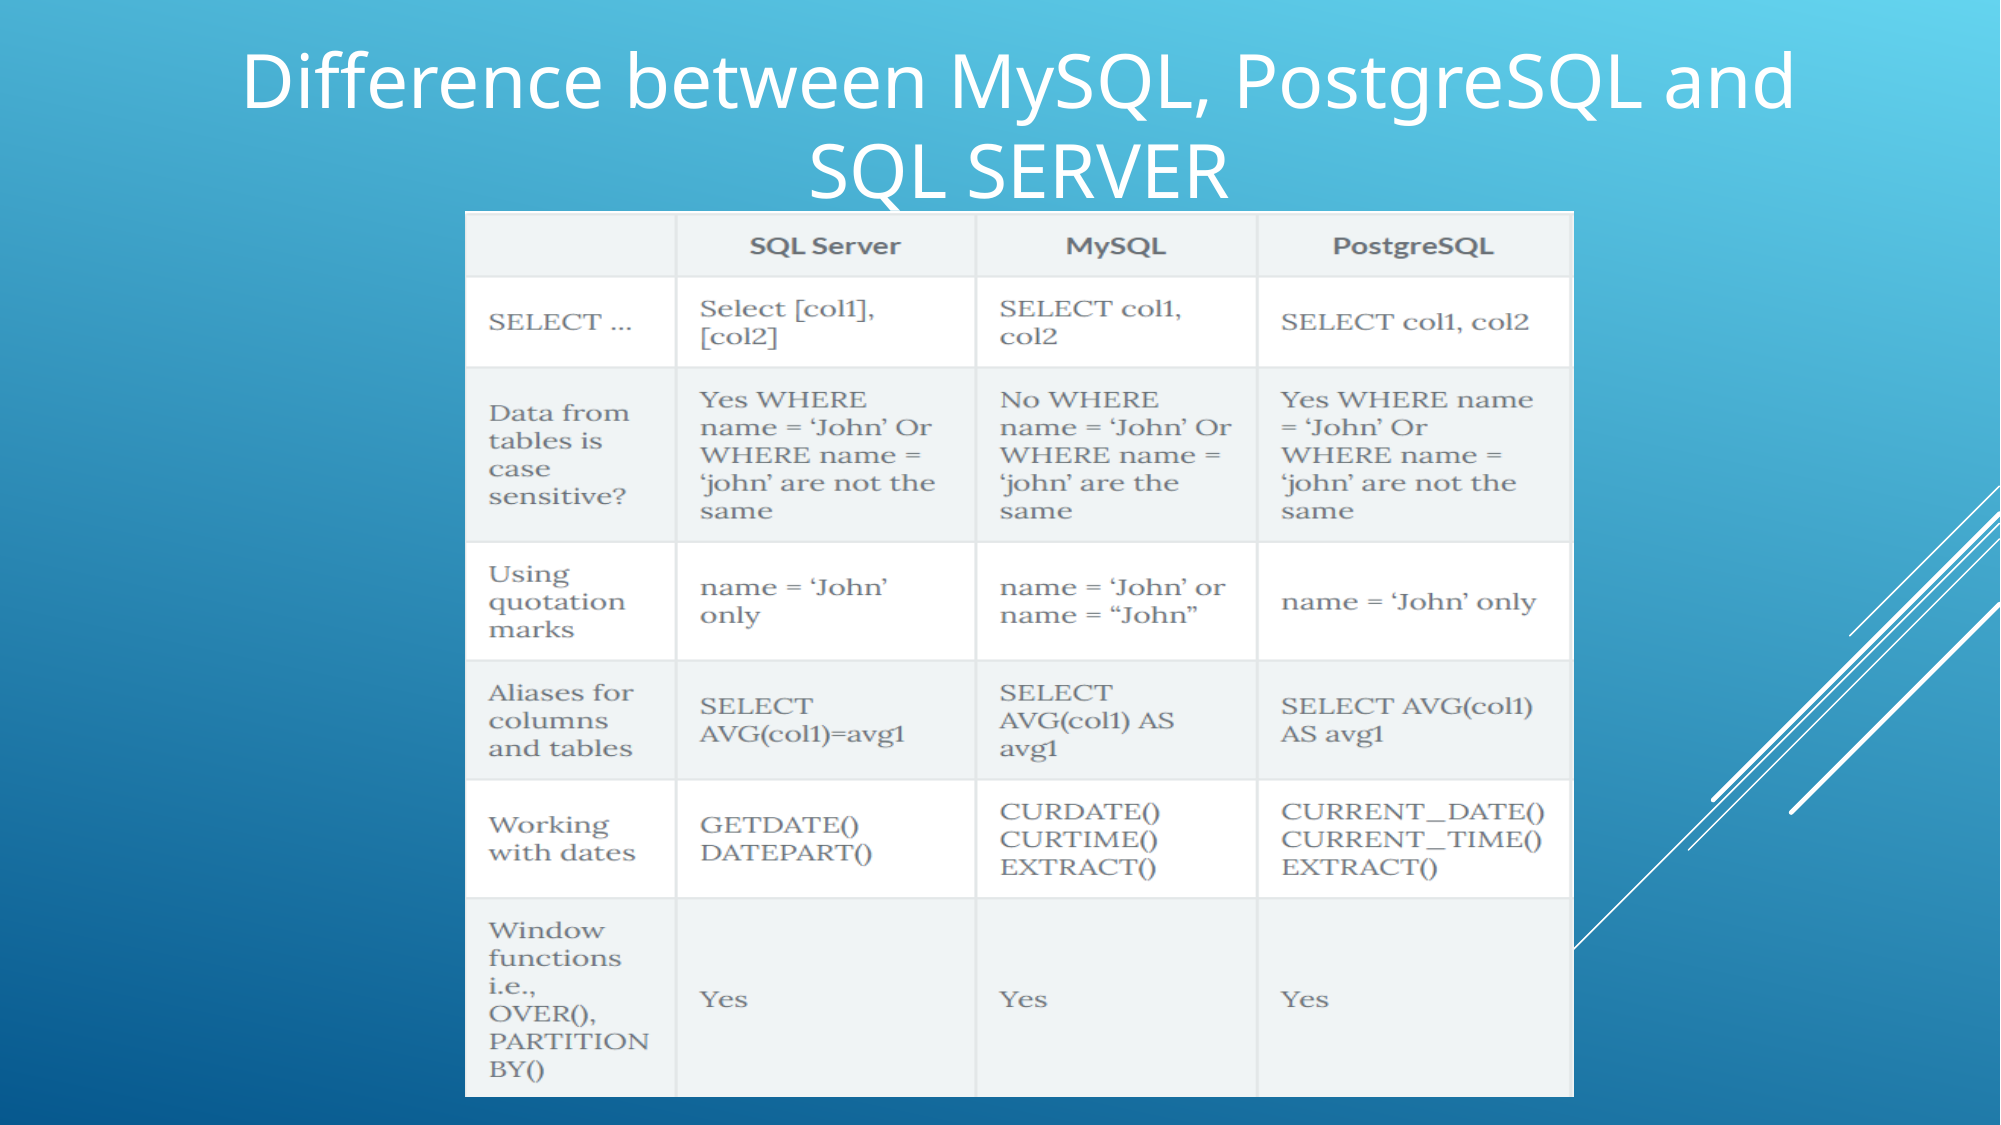

# Difference between MySQL, PostgreSQL and SQL SERVER